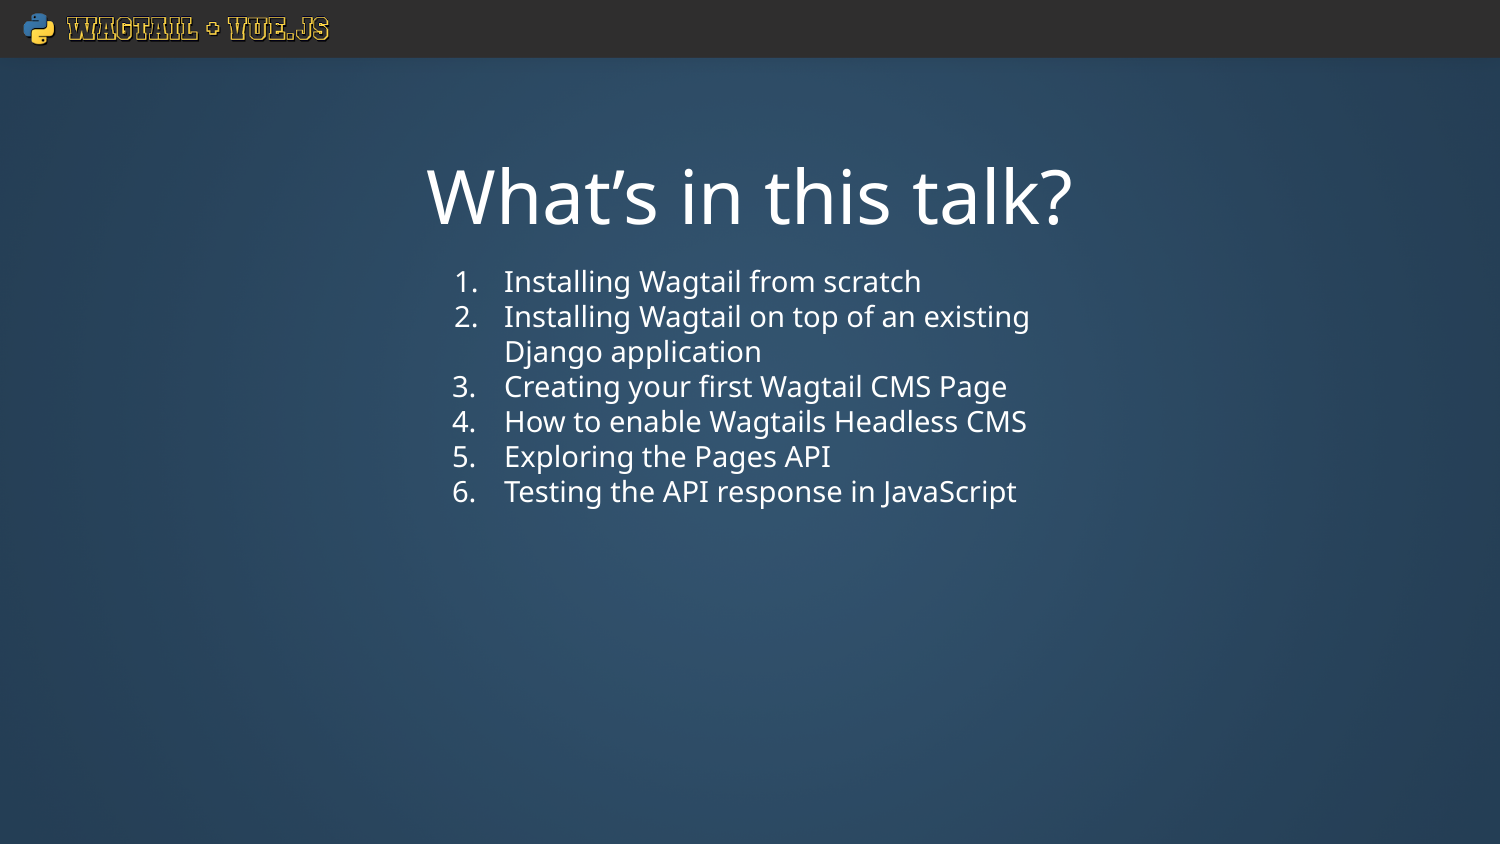

What’s in this talk?
Installing Wagtail from scratch
Installing Wagtail on top of an existing Django application
Creating your first Wagtail CMS Page
How to enable Wagtails Headless CMS
Exploring the Pages API
Testing the API response in JavaScript